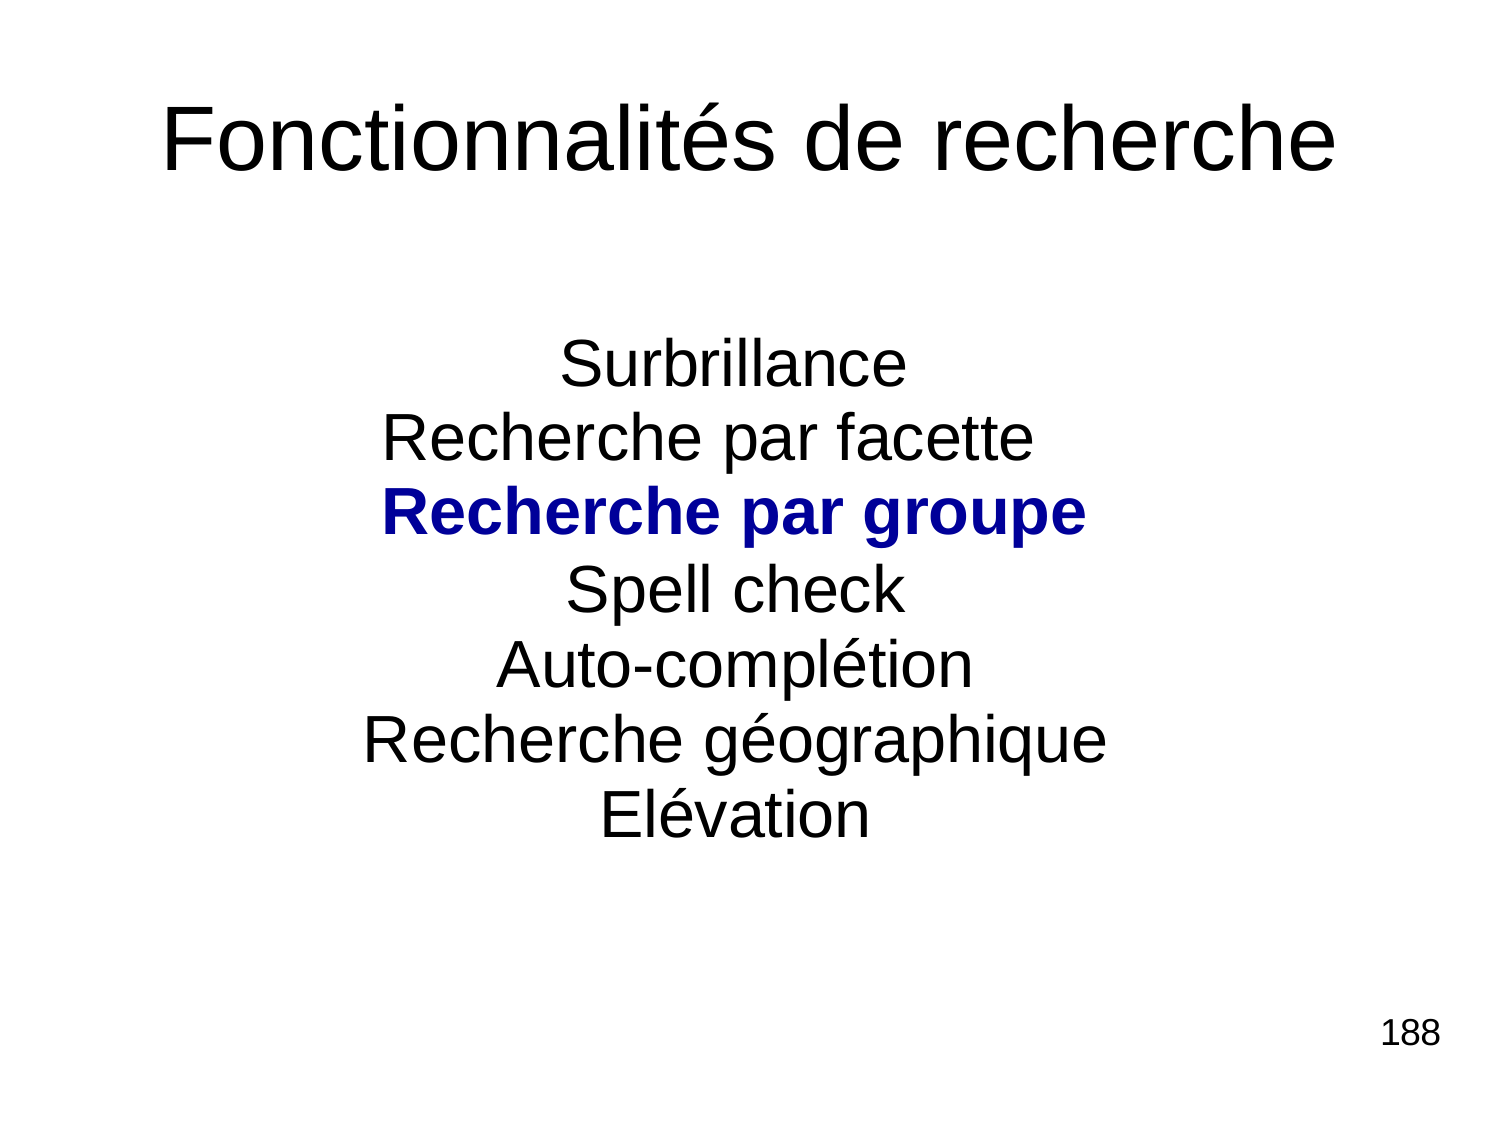

# Fonctionnalités de	recherche
Surbrillance Recherche par facette Recherche par groupe
Spell check Auto-complétion
Recherche géographique Elévation
188